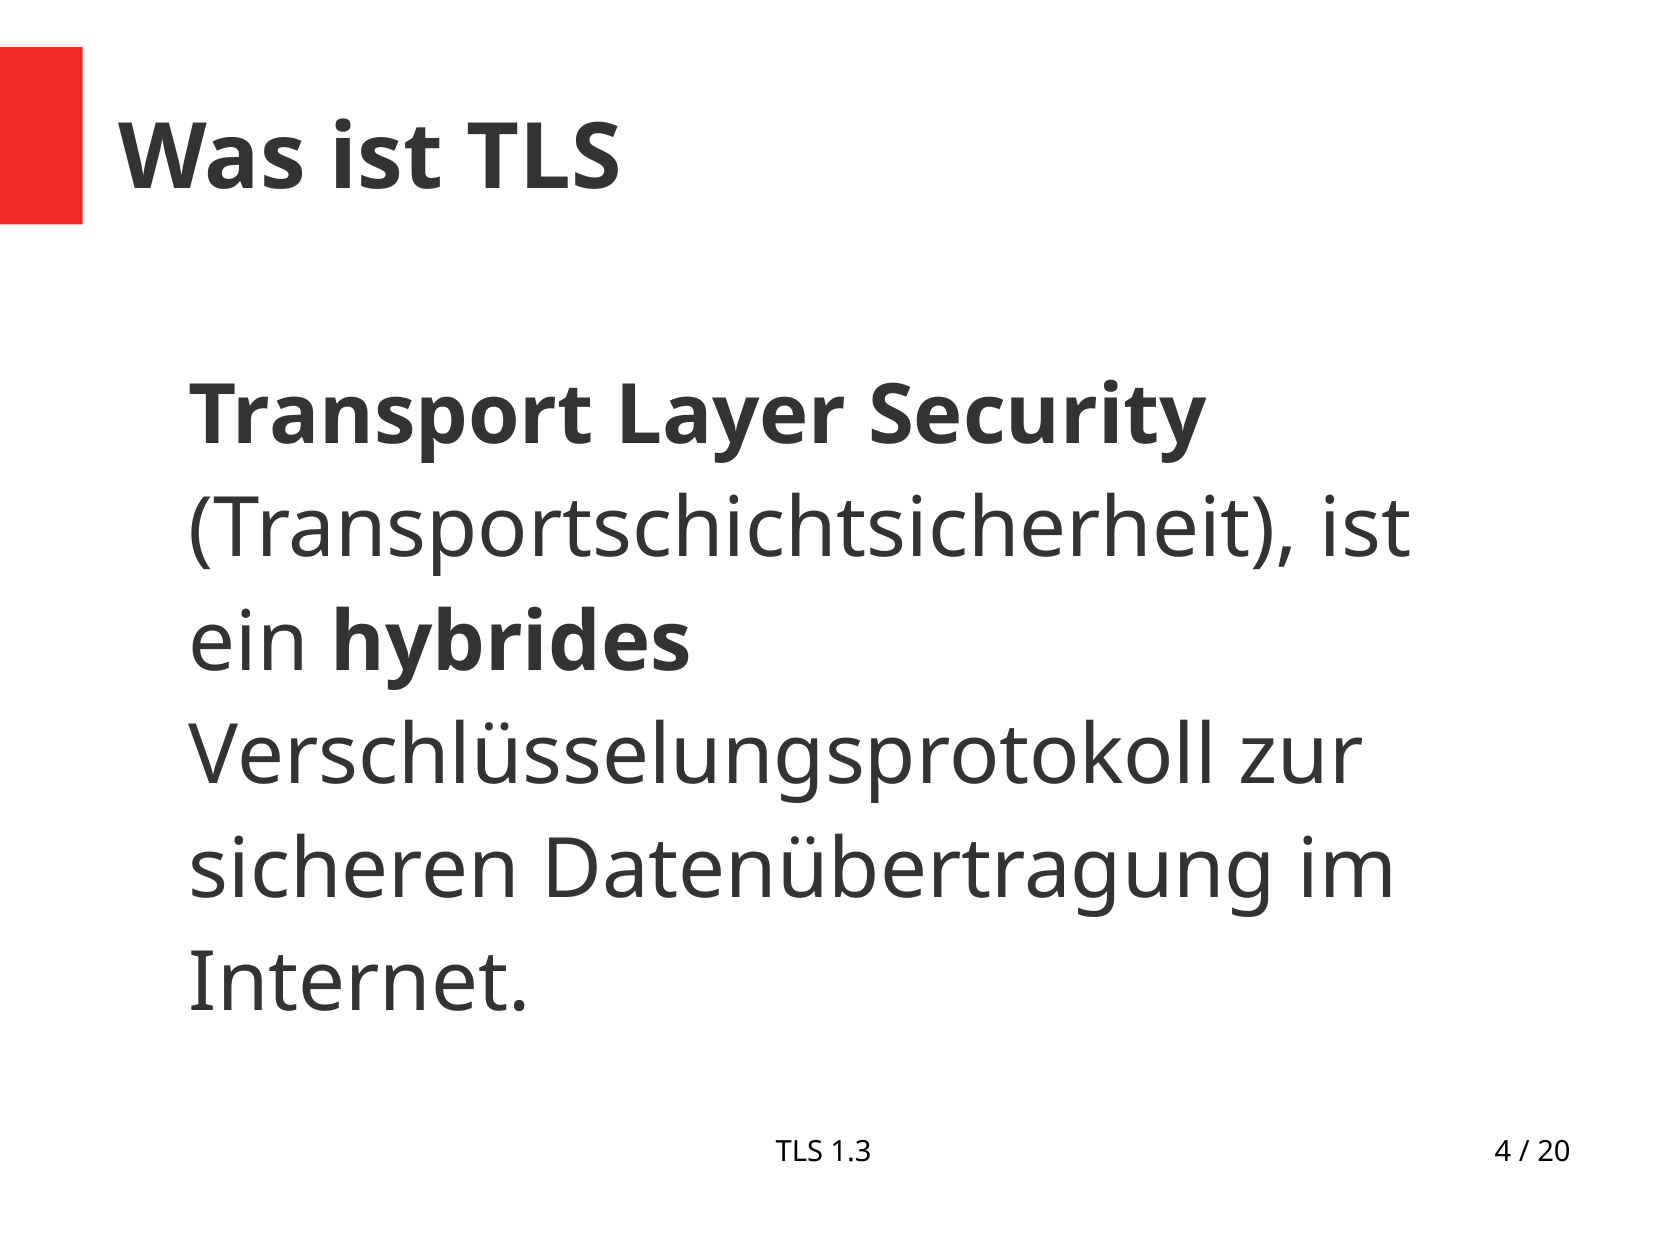

# Was ist TLS
Transport Layer Security (Transportschichtsicherheit), ist ein hybrides Verschlüsselungsprotokoll zur sicheren Datenübertragung im Internet.
TLS 1.3
4